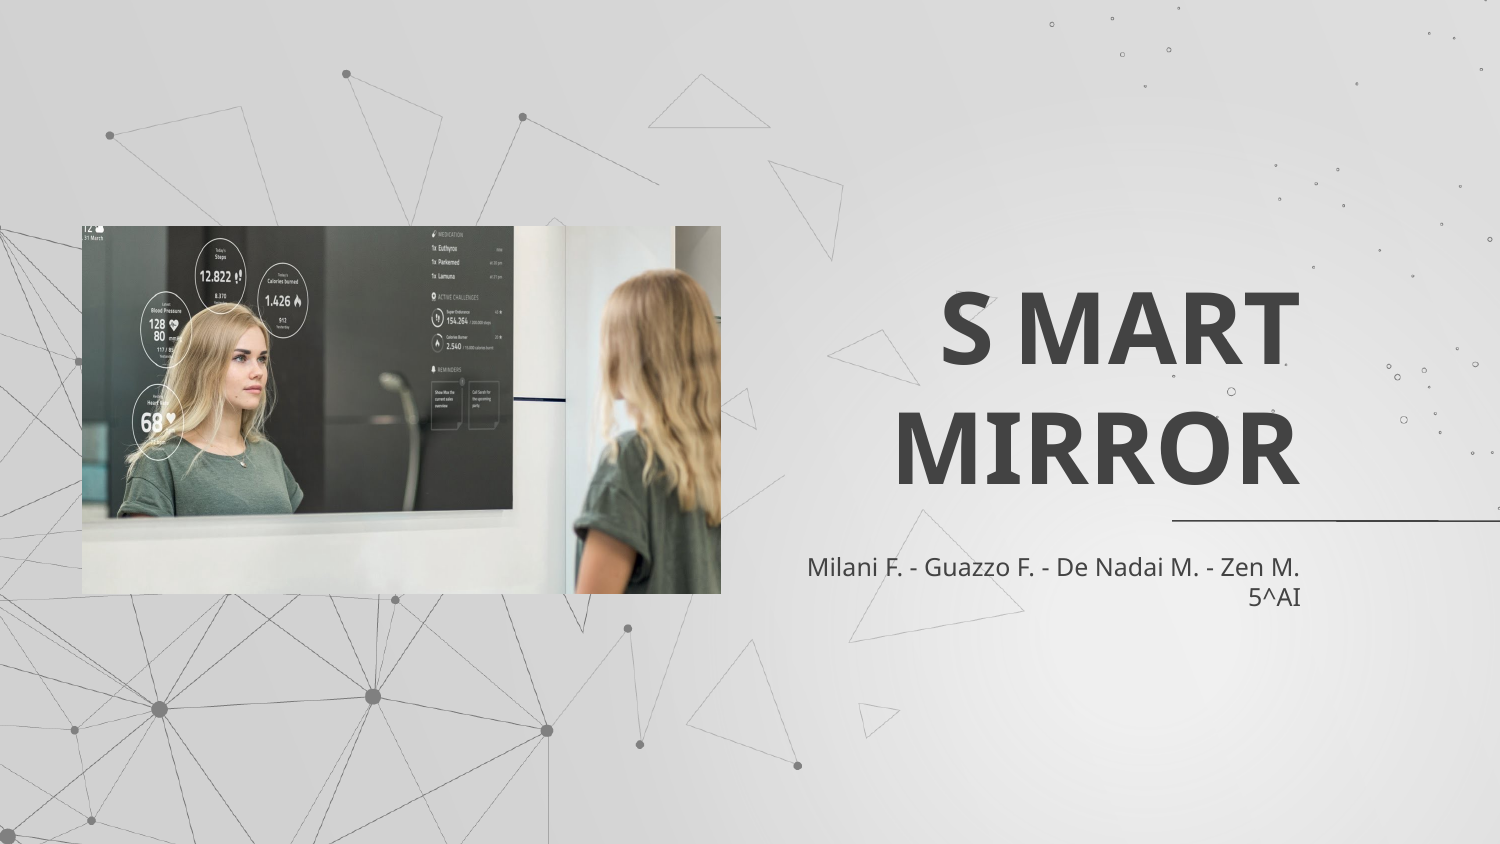

S	MART
MIRROR
# Milani F. - Guazzo F. - De Nadai M. - Zen M.
5^AI